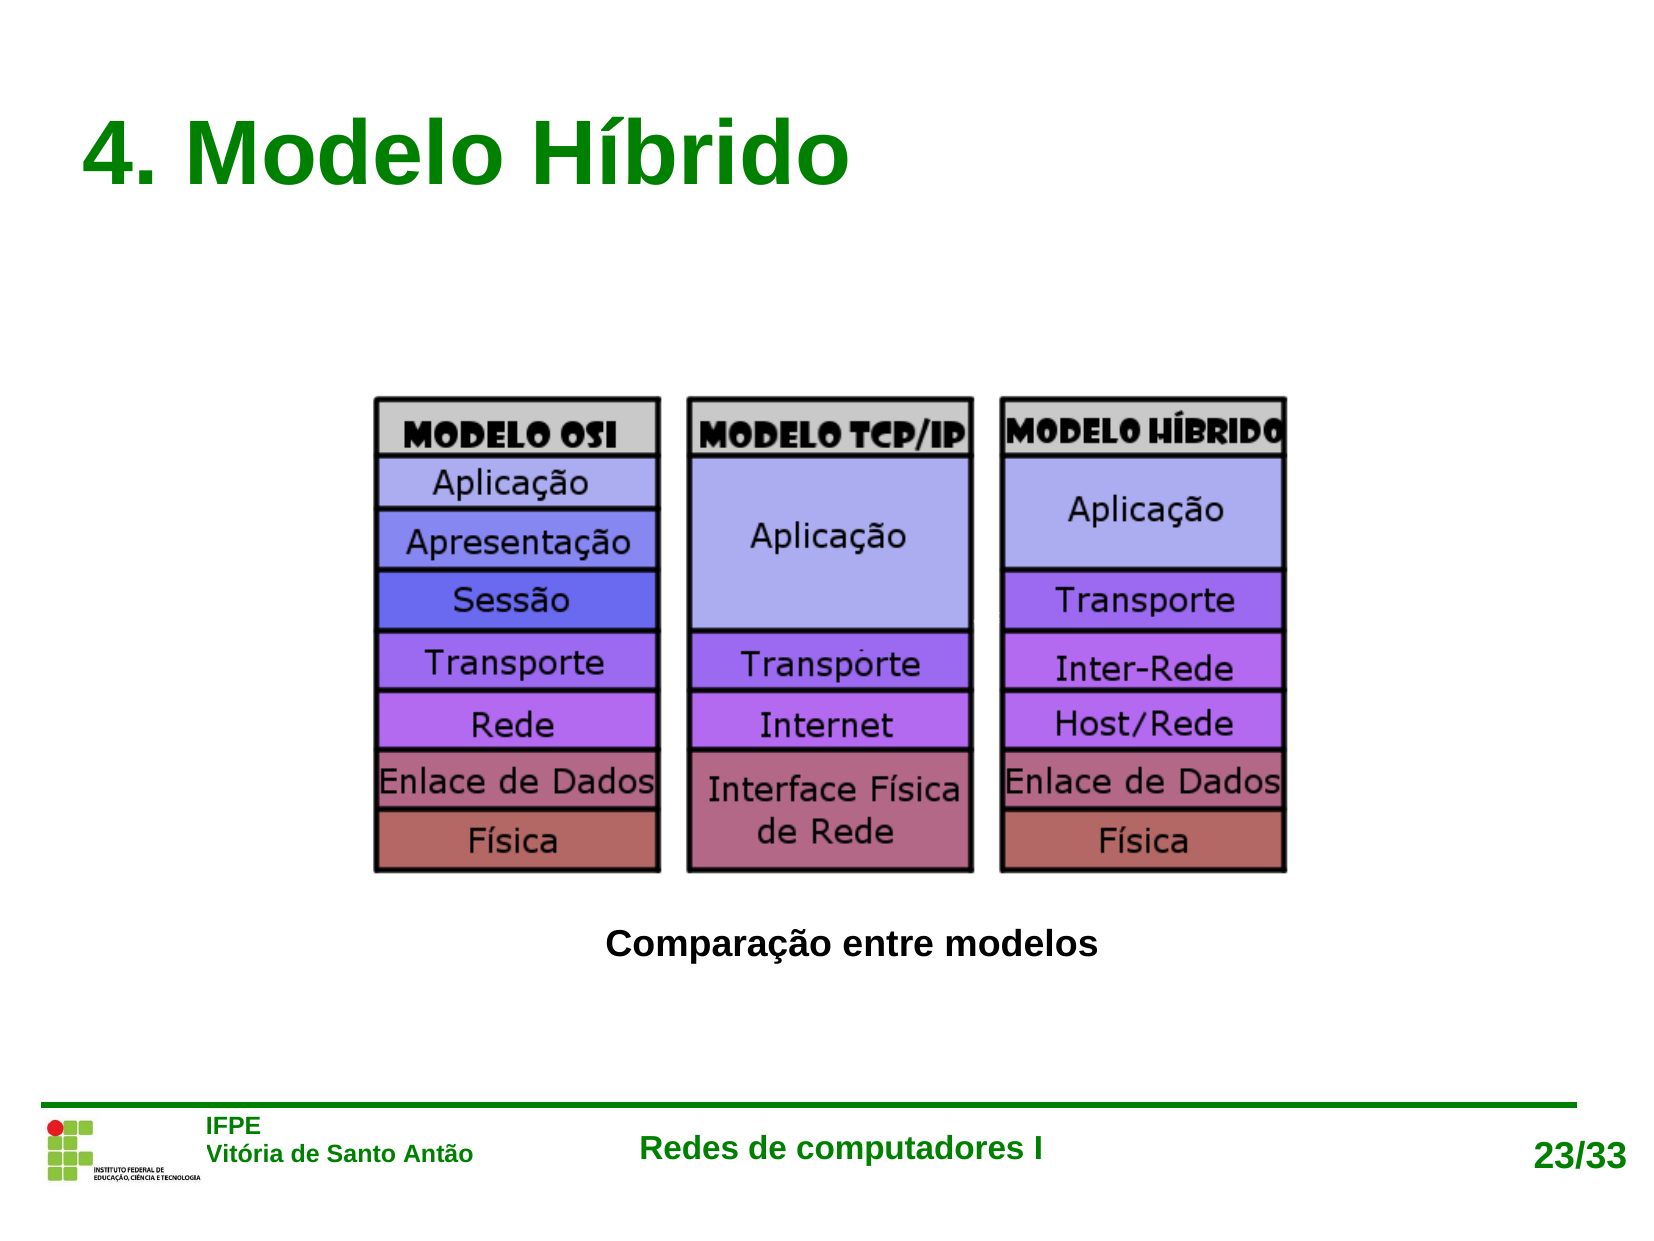

# 4. Modelo Híbrido
Comparação entre modelos